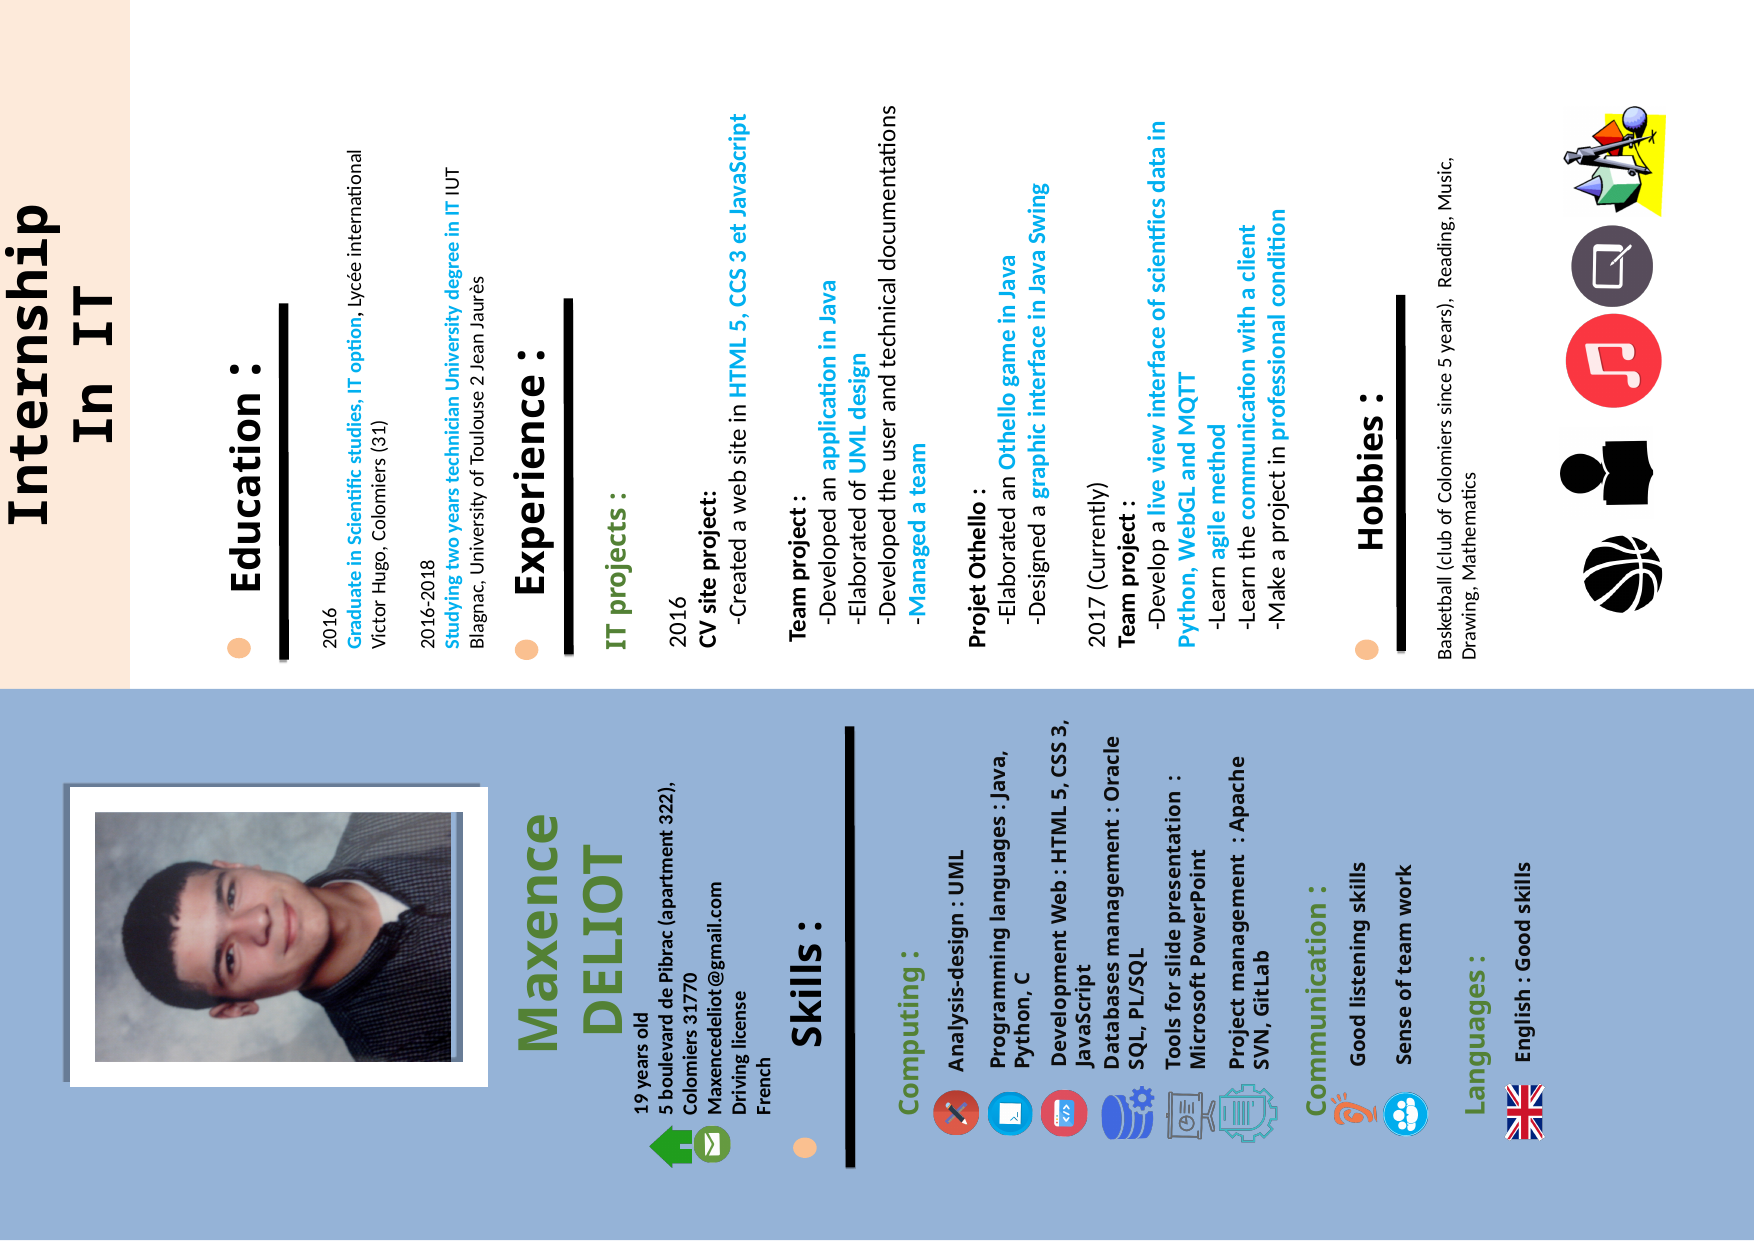

2016
CV site project:
    -Created a web site in HTML 5, CCS 3 et JavaScript
 Team project :
    -Developed an application in Java
    -Elaborated of UML design
    -Developed the user and technical documentations
    -Managed a team
Projet Othello :
    -Elaborated an Othello game in Java
    -Designed a graphic interface in Java Swing
2017 (Currently)
Team project :
   -Develop a live view interface of scientfics data in Python, WebGL and MQTT
   -Learn agile method
   -Learn the communication with a client
   -Make a project in professional condition
2016
Graduate in Scientific studies, IT option, Lycée international Victor Hugo, Colomiers (31)
2016-2018
Studying two years technician University degree in IT IUT Blagnac, University of Toulouse 2 Jean Jaurès
Basketball (club of Colomiers since 5 years), Reading, Music, Drawing, Mathematics
Internship
In IT
Experience :
Education :
Hobbies :
IT projects :
19 years old
5 boulevard de Pibrac (apartment 322),
Colomiers 31770
Maxencedeliot@gmail.com
Driving license
French
Programming languages : Java, Python, C
Development Web : HTML 5, CSS 3, JavaScript
Tools for slide presentation  : Microsoft PowerPoint
Project management  : Apache SVN, GitLab
Maxence
DELIOT
Databases management : Oracle SQL, PL/SQL
Analysis-design : UML
English : Good skills
Sense of team work
Good listening skills
Communication :
Languages :
Computing :
Skills :